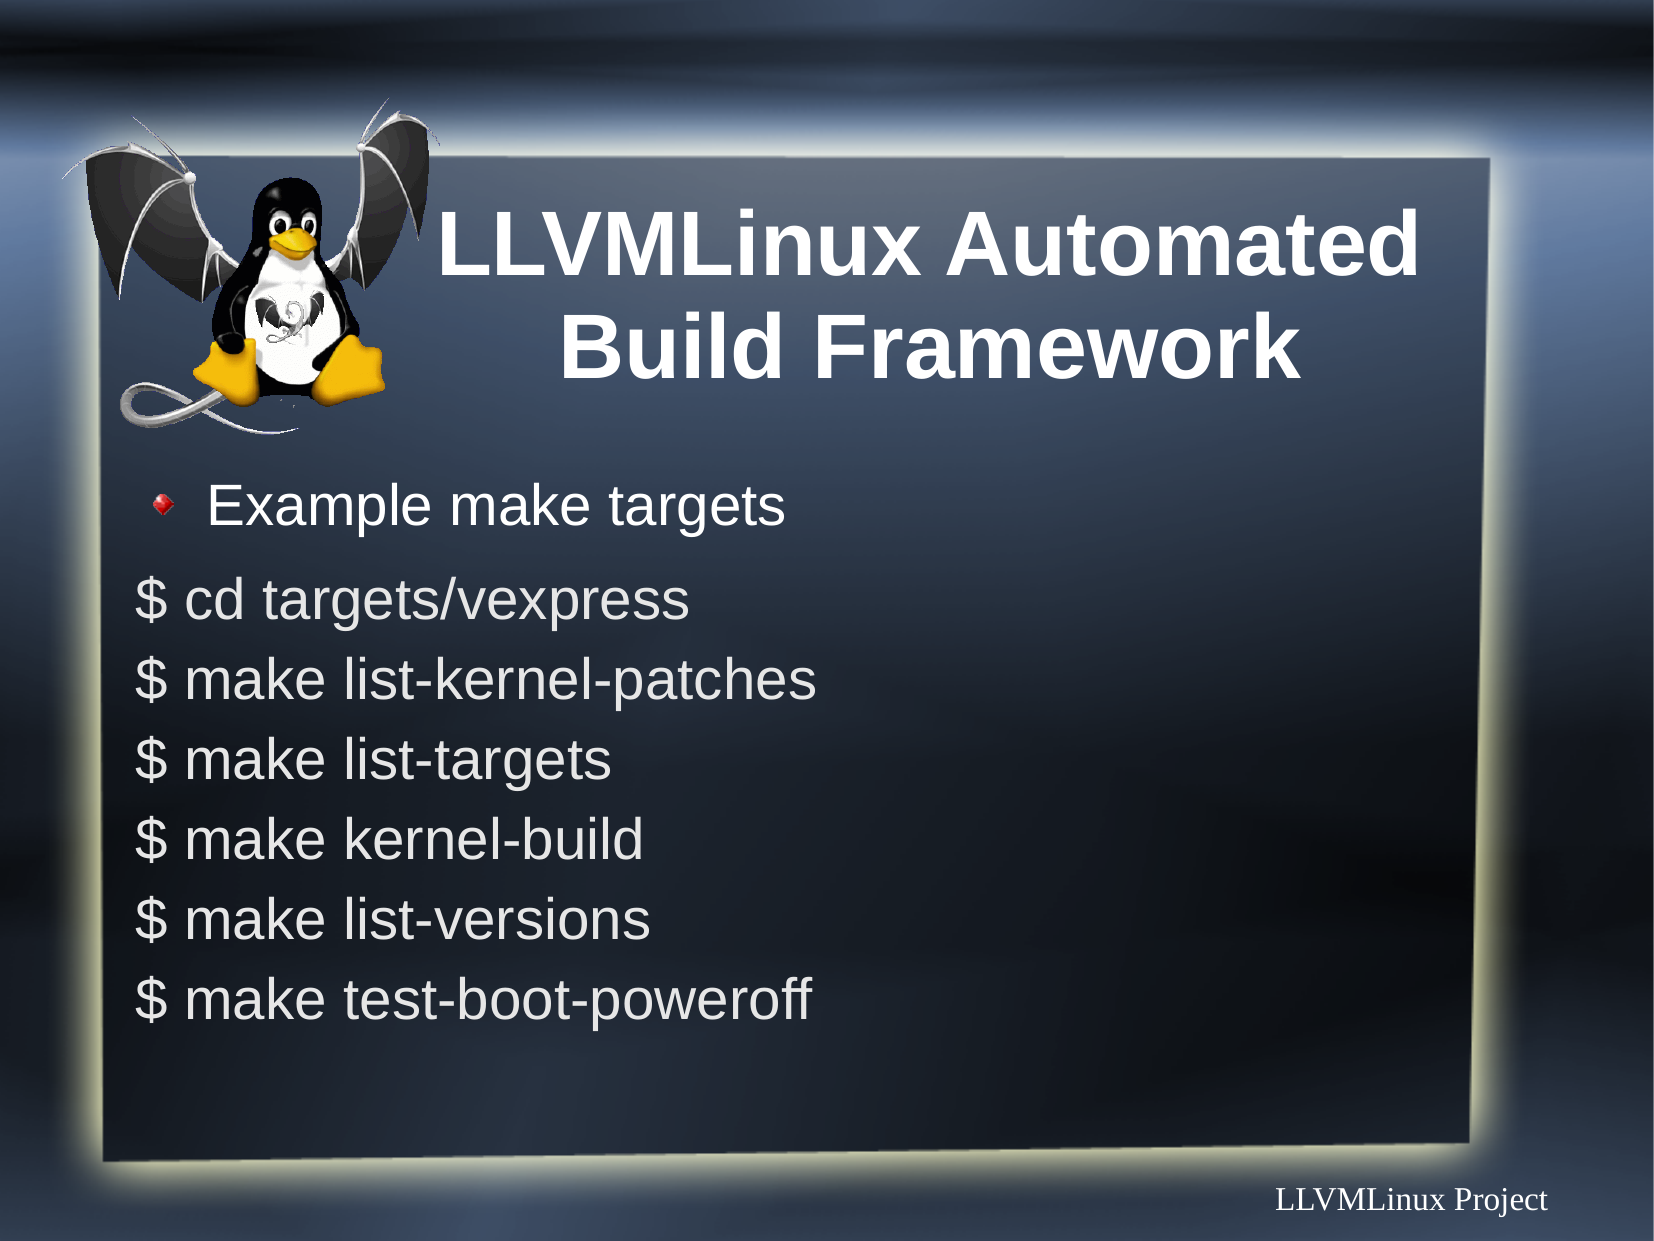

# LLVMLinux Automated Build Framework
Example make targets
$ cd targets/vexpress
$ make list-kernel-patches
$ make list-targets
$ make kernel-build
$ make list-versions
$ make test-boot-poweroff